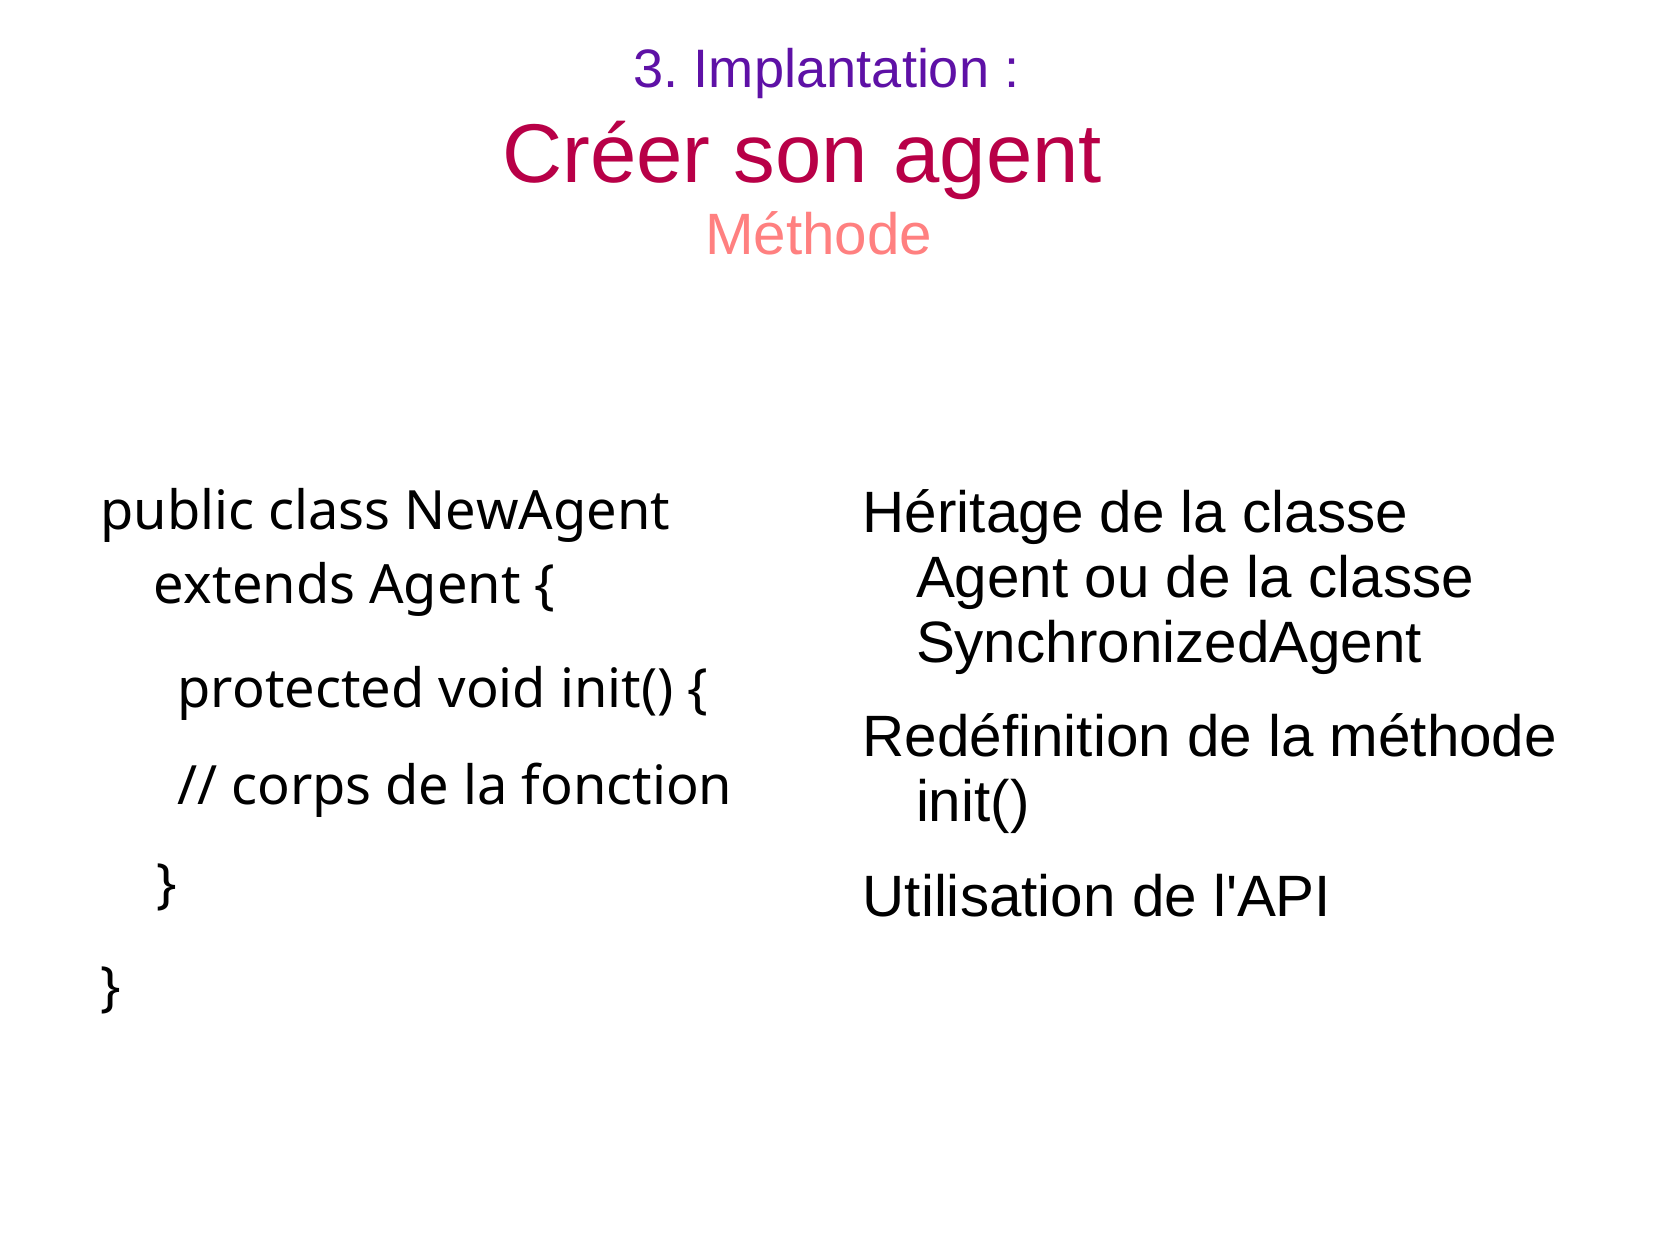

# 3. Implantation : Créer son agent Méthode
public class NewAgent extends Agent {
protected void init() {
// corps de la fonction
 }
}
Héritage de la classe Agent ou de la classe SynchronizedAgent
Redéfinition de la méthode init()
Utilisation de l'API